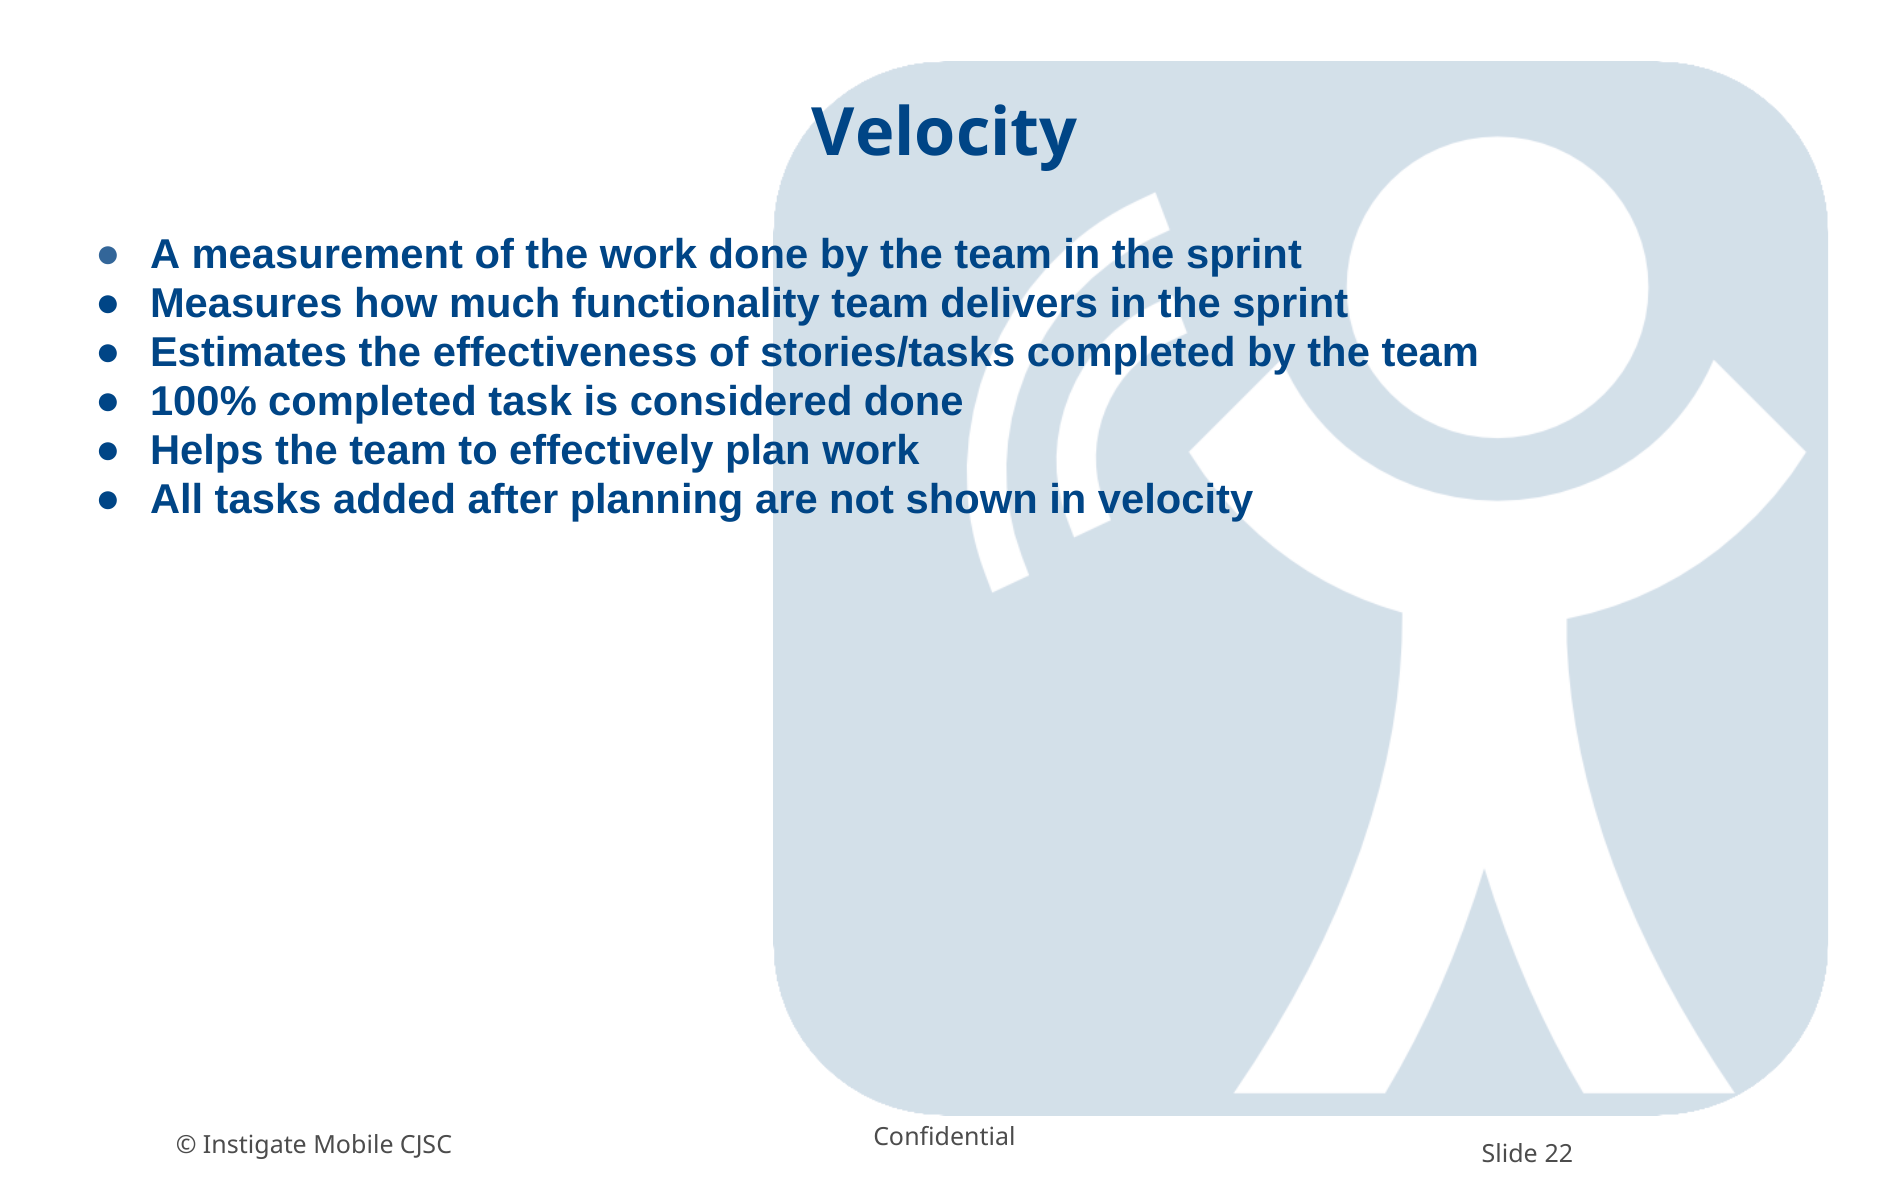

Velocity
A measurement of the work done by the team in the sprint
Measures how much functionality team delivers in the sprint
Estimates the effectiveness of stories/tasks completed by the team
100% completed task is considered done
Helps the team to effectively plan work
All tasks added after planning are not shown in velocity
Confidential